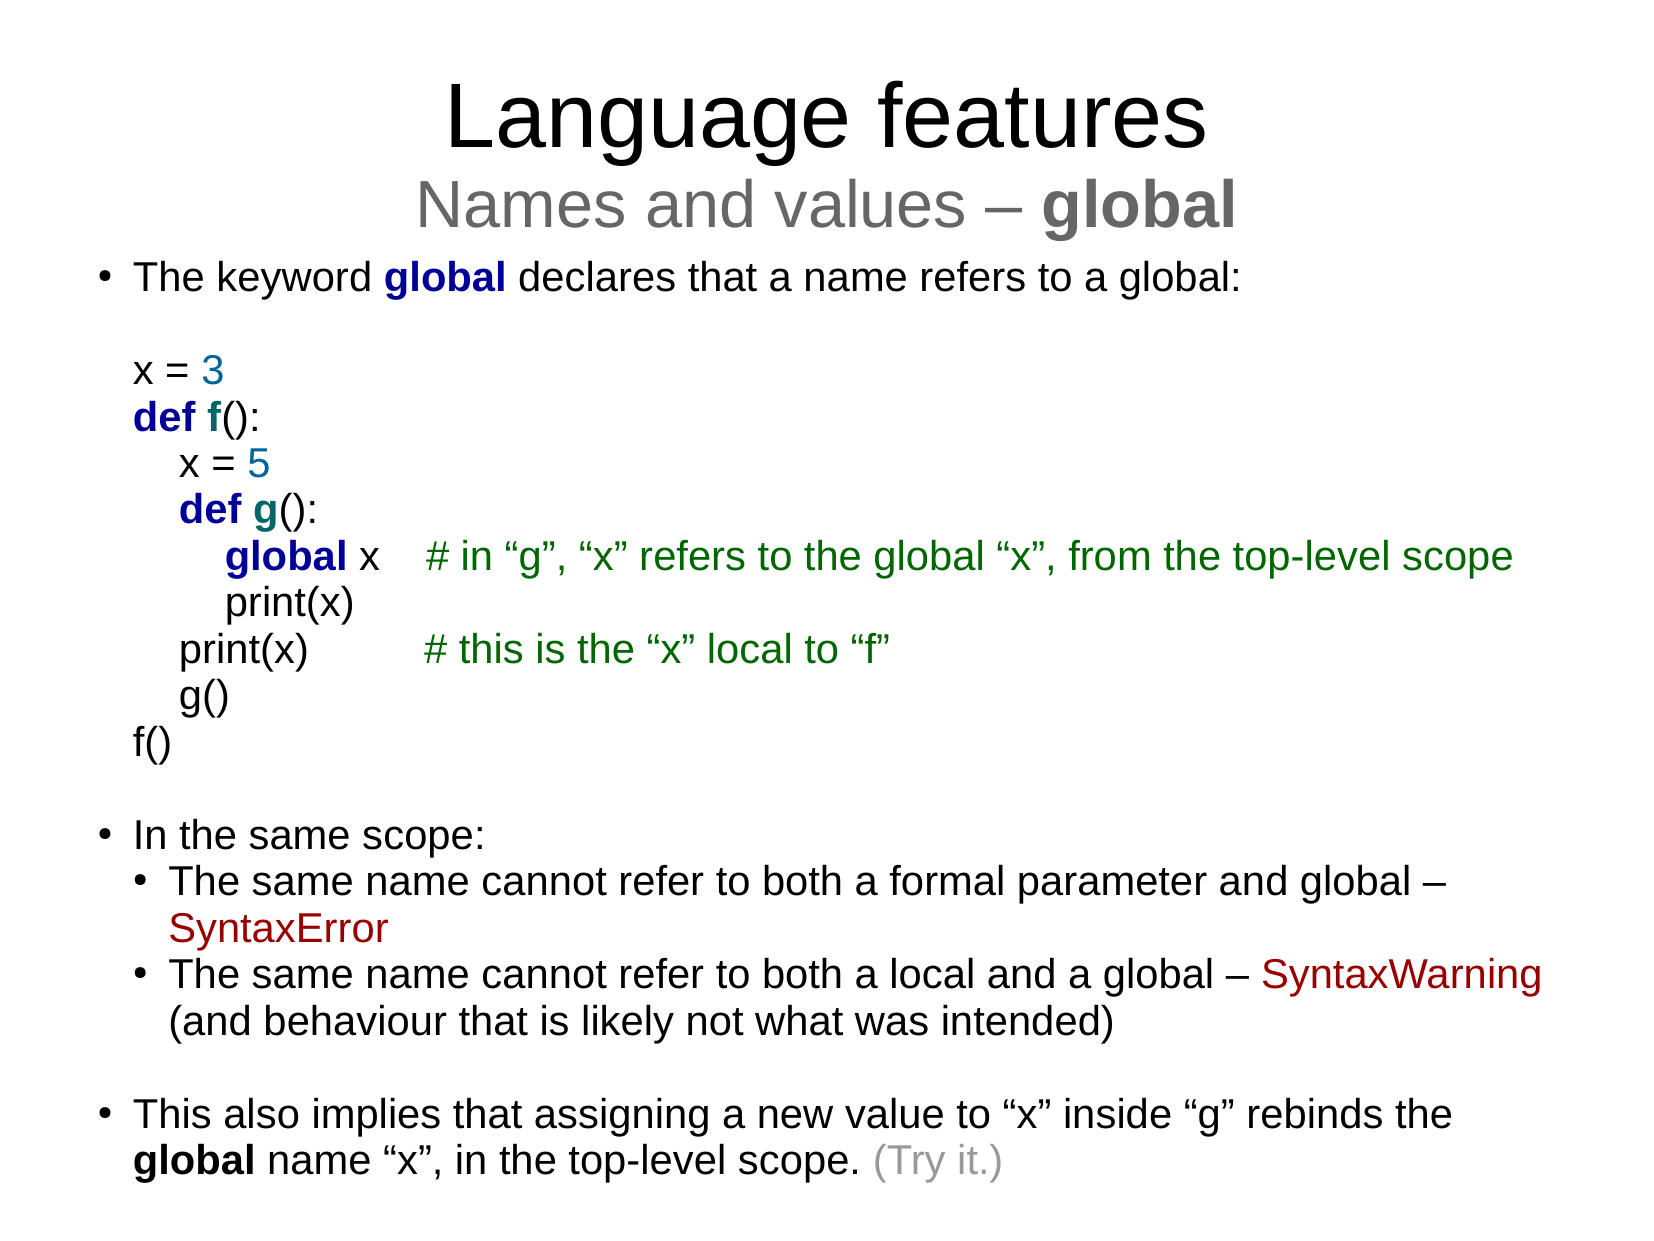

# Language features Names and values – global
The keyword global declares that a name refers to a global:
x = 3
def f():
 x = 5
 def g():
 global x # in “g”, “x” refers to the global “x”, from the top-level scope
 print(x)
 print(x) # this is the “x” local to “f”
 g()
f()
In the same scope:
The same name cannot refer to both a formal parameter and global – SyntaxError
The same name cannot refer to both a local and a global – SyntaxWarning
(and behaviour that is likely not what was intended)
This also implies that assigning a new value to “x” inside “g” rebinds the global name “x”, in the top-level scope. (Try it.)